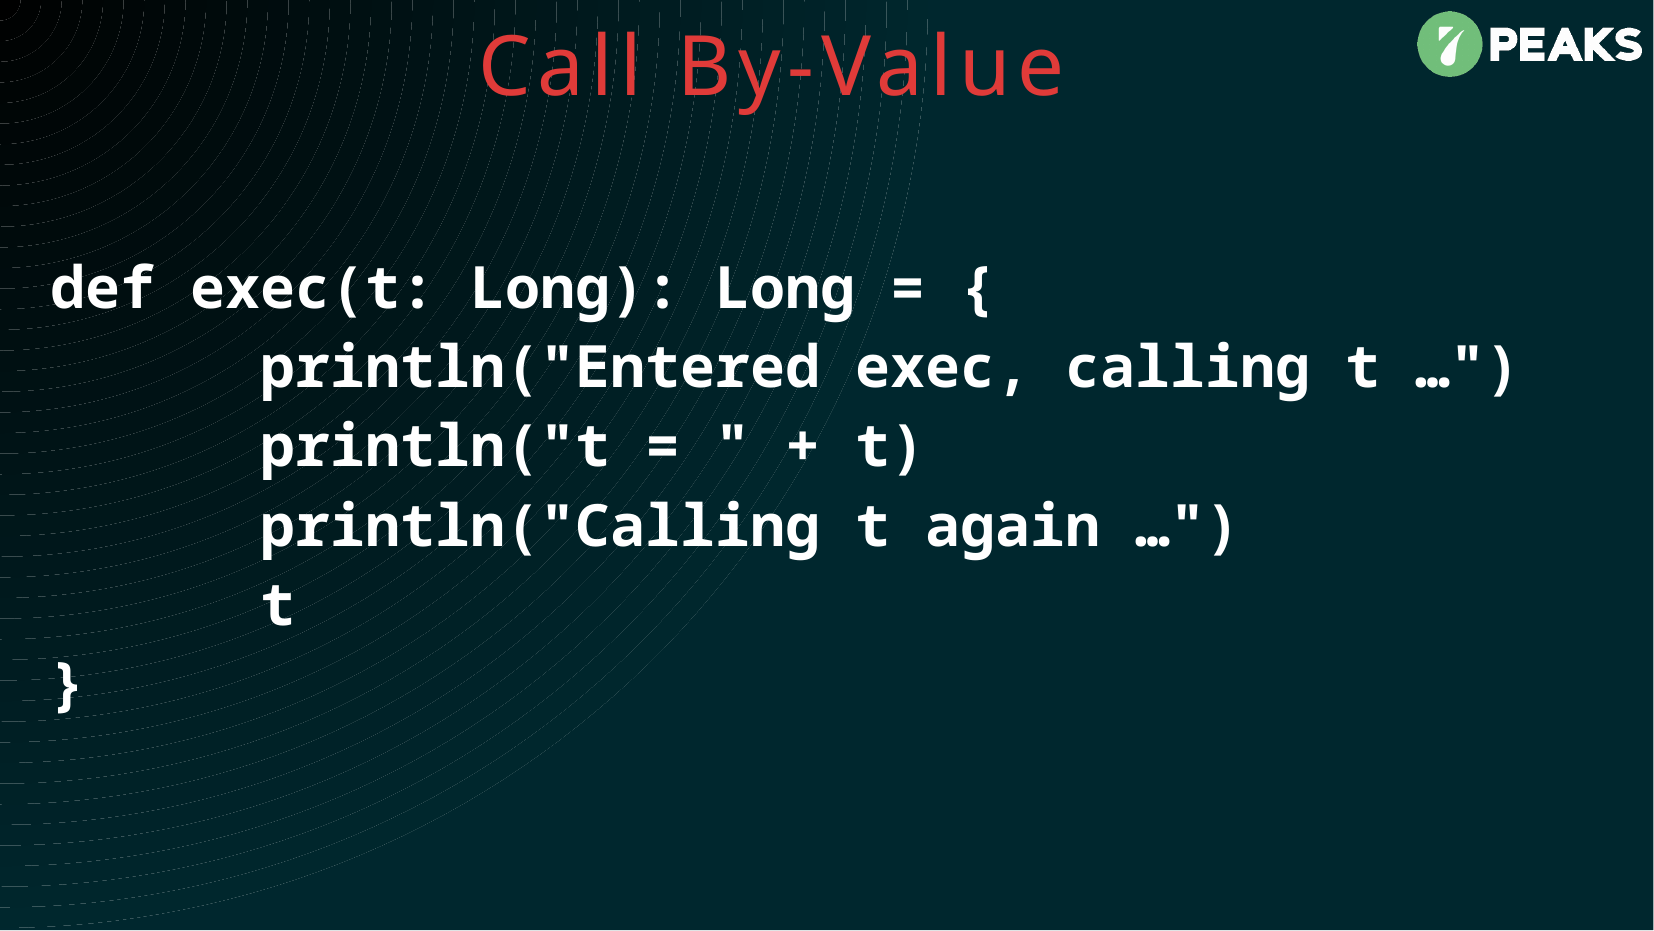

Call By-Value
def exec(t: Long): Long = {
 println("Entered exec, calling t …")
 println("t = " + t)
 println("Calling t again …")
 t
}